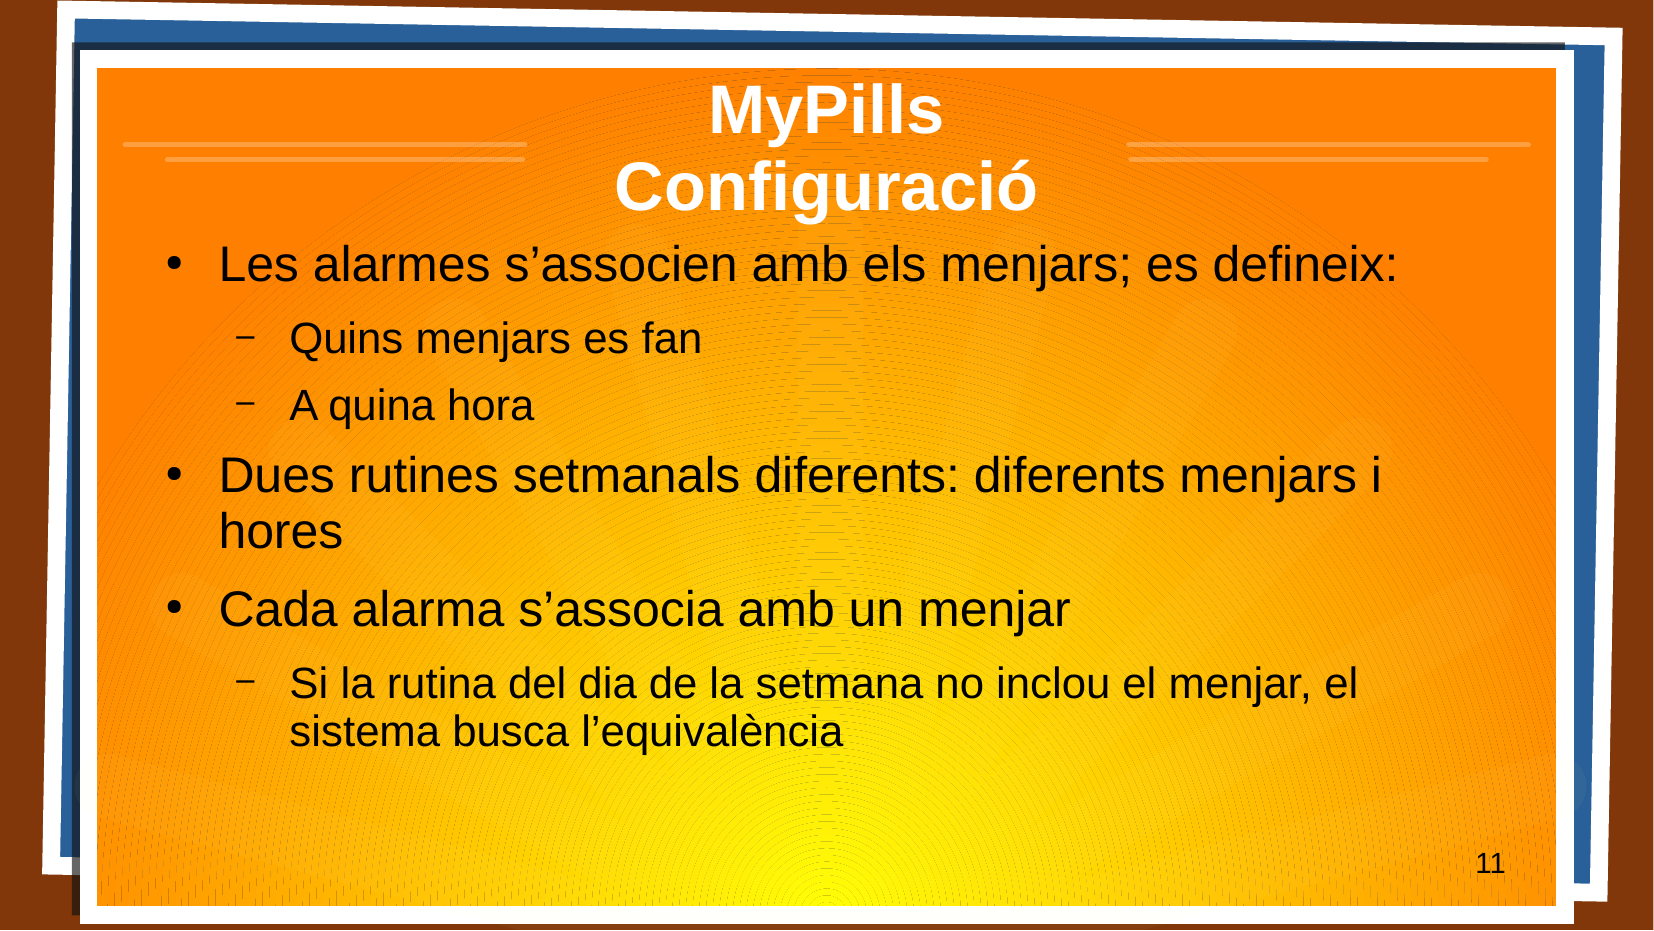

# MyPills Configuració
Les alarmes s’associen amb els menjars; es defineix:
Quins menjars es fan
A quina hora
Dues rutines setmanals diferents: diferents menjars i hores
Cada alarma s’associa amb un menjar
Si la rutina del dia de la setmana no inclou el menjar, el sistema busca l’equivalència
11